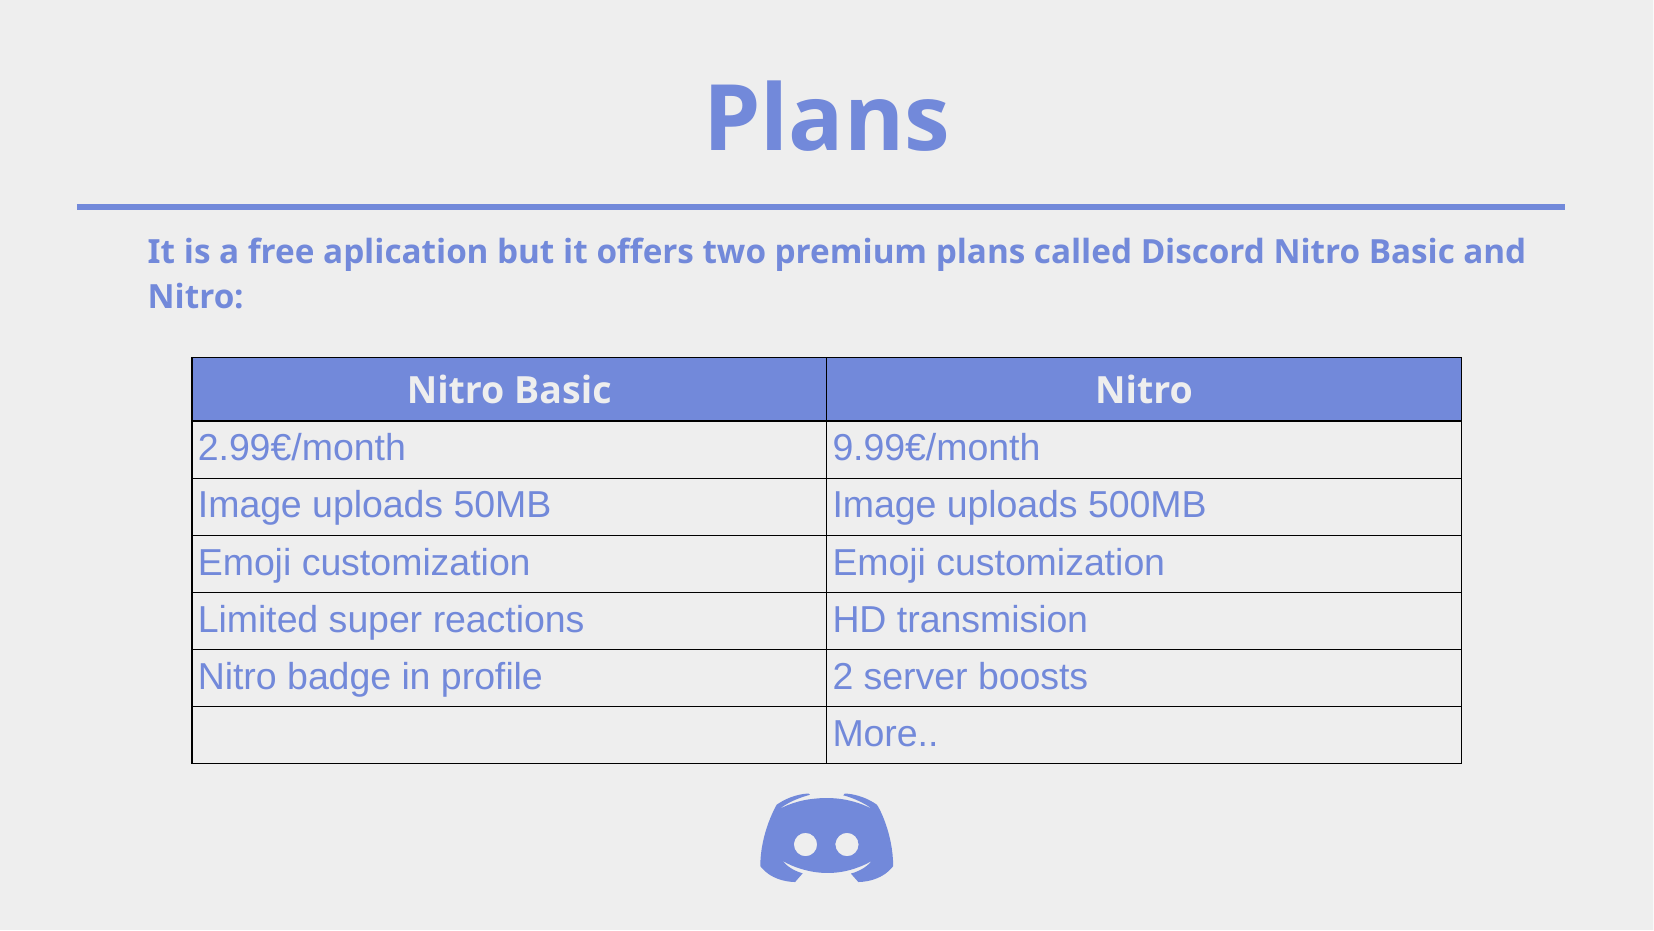

# Plans
It is a free aplication but it offers two premium plans called Discord Nitro Basic and Nitro:
| Nitro Basic | Nitro |
| --- | --- |
| 2.99€/month | 9.99€/month |
| Image uploads 50MB | Image uploads 500MB |
| Emoji customization | Emoji customization |
| Limited super reactions | HD transmision |
| Nitro badge in profile | 2 server boosts |
| | More.. |